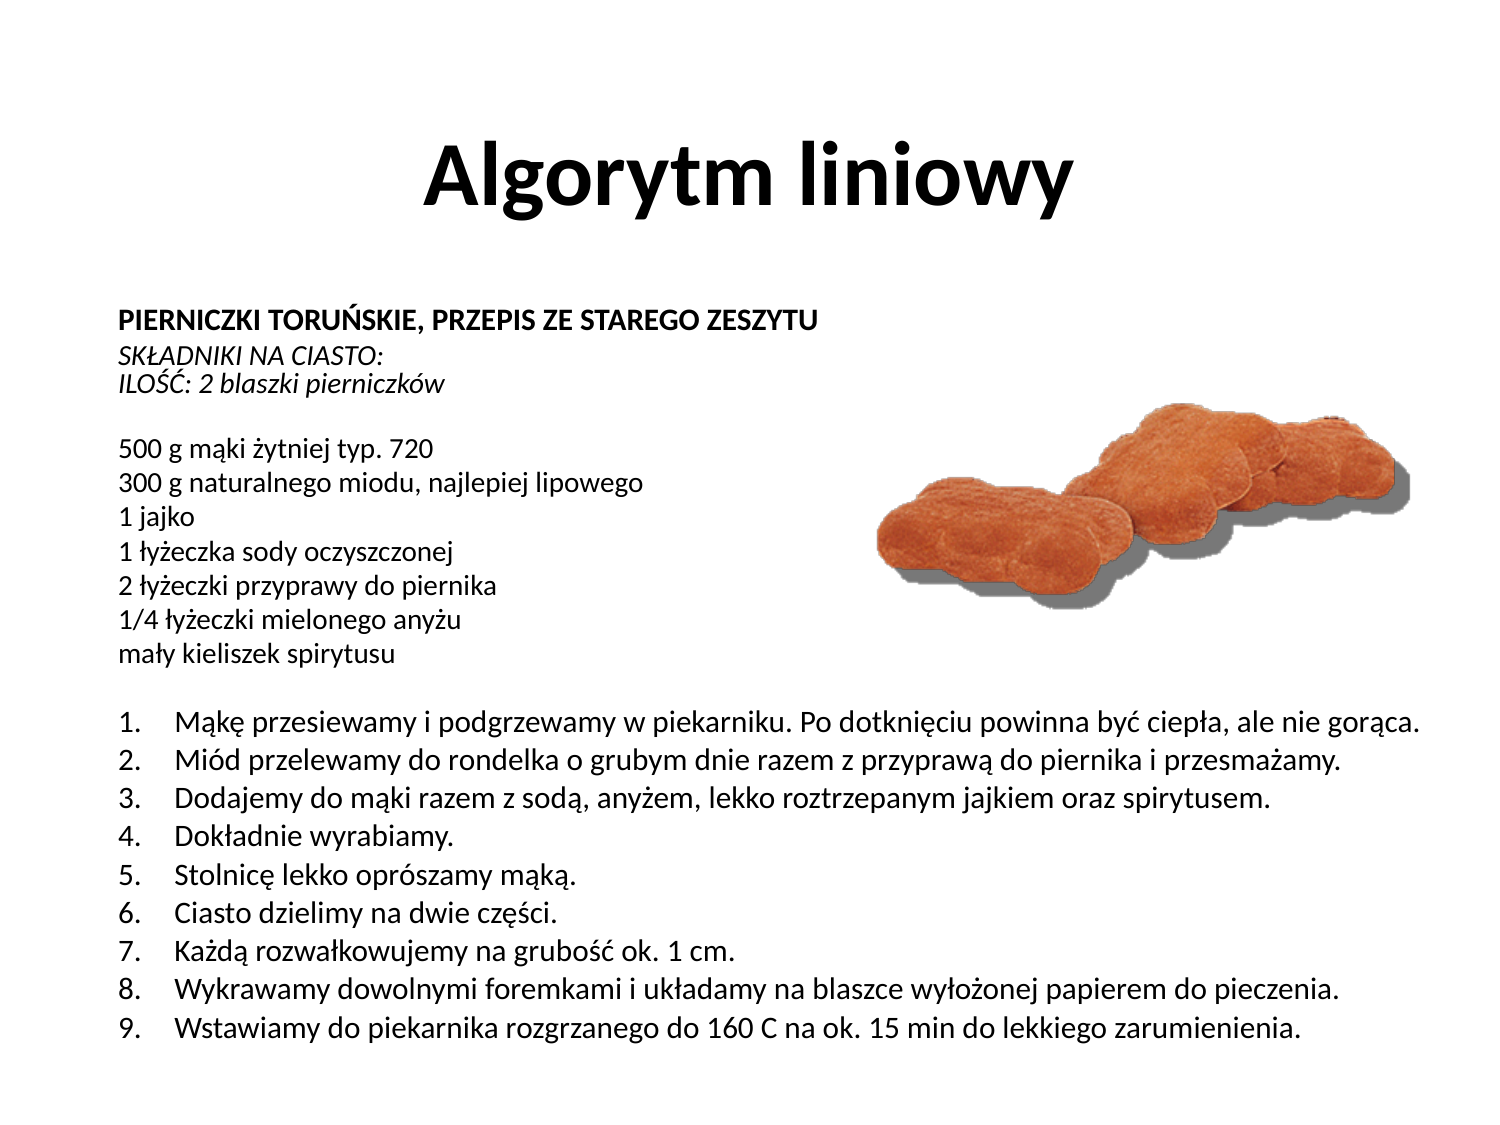

# Algorytm liniowy
PIERNICZKI TORUŃSKIE, PRZEPIS ZE STAREGO ZESZYTU
SKŁADNIKI NA CIASTO:
ILOŚĆ: 2 blaszki pierniczków
500 g mąki żytniej typ. 720
300 g naturalnego miodu, najlepiej lipowego
1 jajko
1 łyżeczka sody oczyszczonej
2 łyżeczki przyprawy do piernika
1/4 łyżeczki mielonego anyżu
mały kieliszek spirytusu
Mąkę przesiewamy i podgrzewamy w piekarniku. Po dotknięciu powinna być ciepła, ale nie gorąca.
Miód przelewamy do rondelka o grubym dnie razem z przyprawą do piernika i przesmażamy.
Dodajemy do mąki razem z sodą, anyżem, lekko roztrzepanym jajkiem oraz spirytusem.
Dokładnie wyrabiamy.
Stolnicę lekko oprószamy mąką.
Ciasto dzielimy na dwie części.
Każdą rozwałkowujemy na grubość ok. 1 cm.
Wykrawamy dowolnymi foremkami i układamy na blaszce wyłożonej papierem do pieczenia.
Wstawiamy do piekarnika rozgrzanego do 160 C na ok. 15 min do lekkiego zarumienienia.